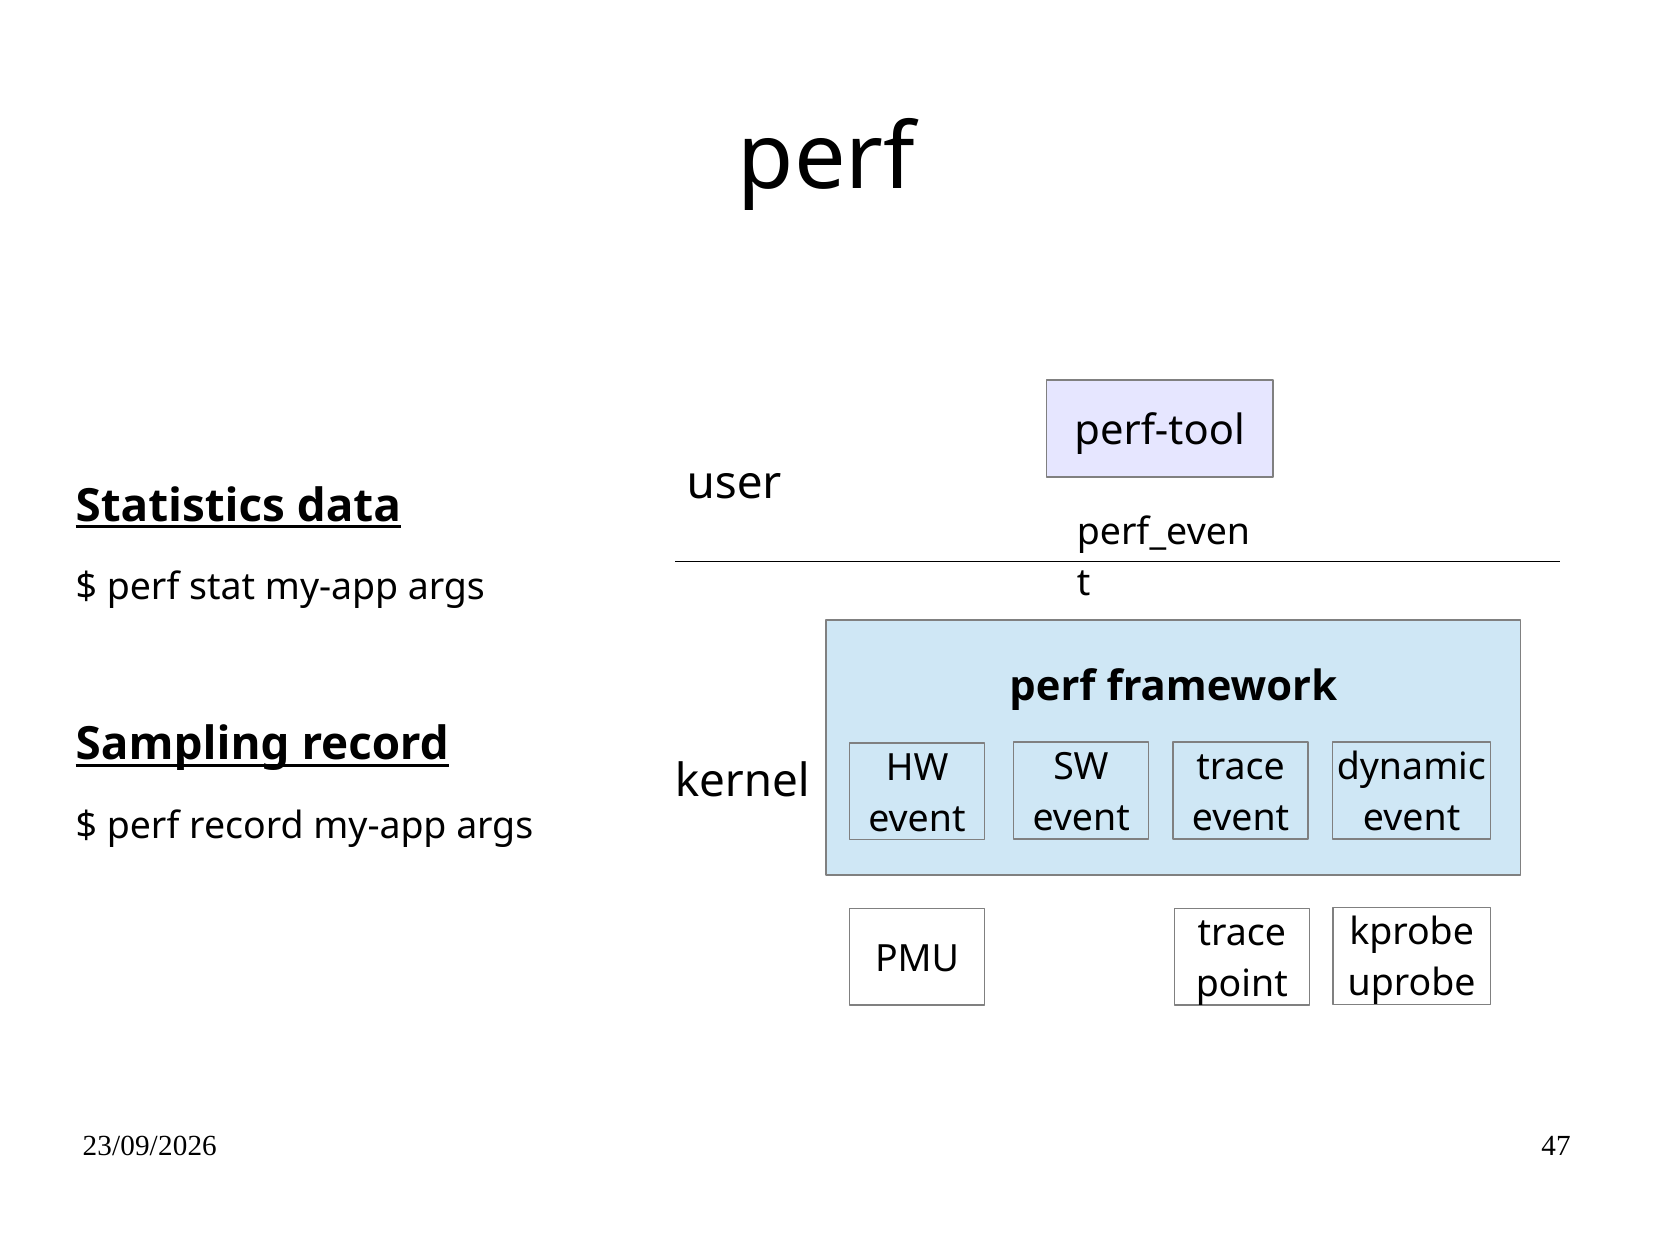

# perf
perf-tool
user
perf_event
perf framework
kernel
SW
event
trace
event
dynamic
event
HW
event
kprobe
uprobe
PMU
trace
point
Statistics data
$ perf stat my-app args
Sampling record
$ perf record my-app args
47